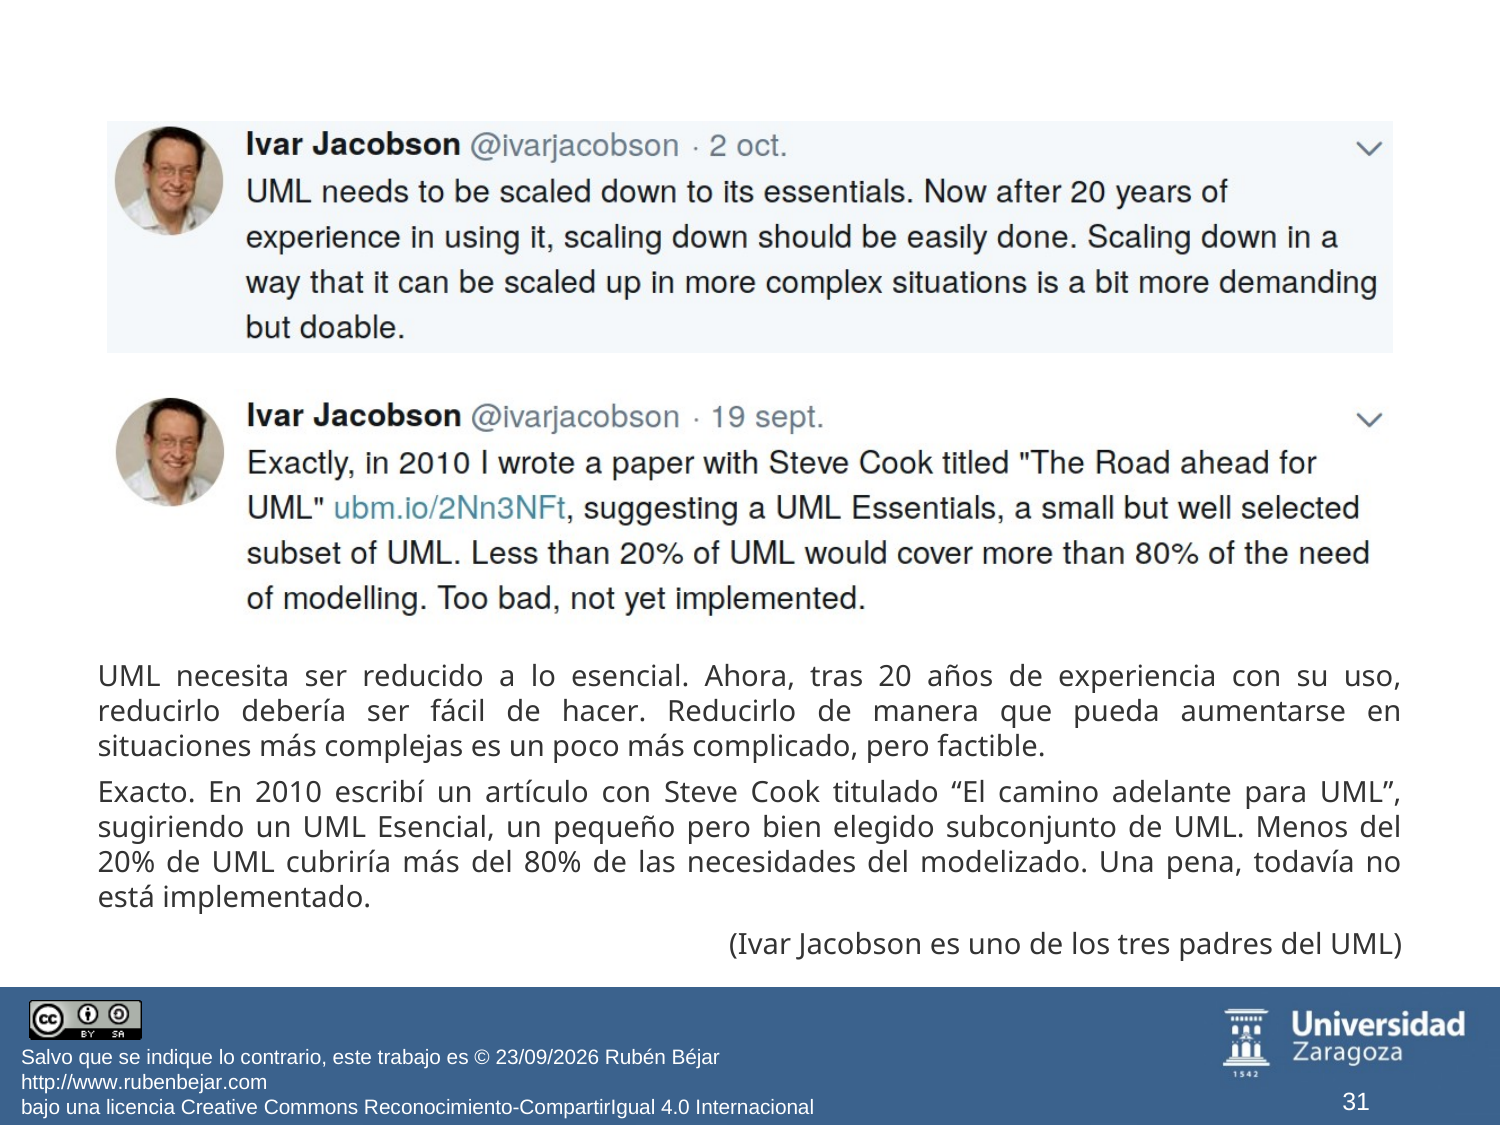

# UML necesita ser reducido a lo esencial. Ahora, tras 20 años de experiencia con su uso, reducirlo debería ser fácil de hacer. Reducirlo de manera que pueda aumentarse en situaciones más complejas es un poco más complicado, pero factible.
Exacto. En 2010 escribí un artículo con Steve Cook titulado “El camino adelante para UML”, sugiriendo un UML Esencial, un pequeño pero bien elegido subconjunto de UML. Menos del 20% de UML cubriría más del 80% de las necesidades del modelizado. Una pena, todavía no está implementado.
(Ivar Jacobson es uno de los tres padres del UML)